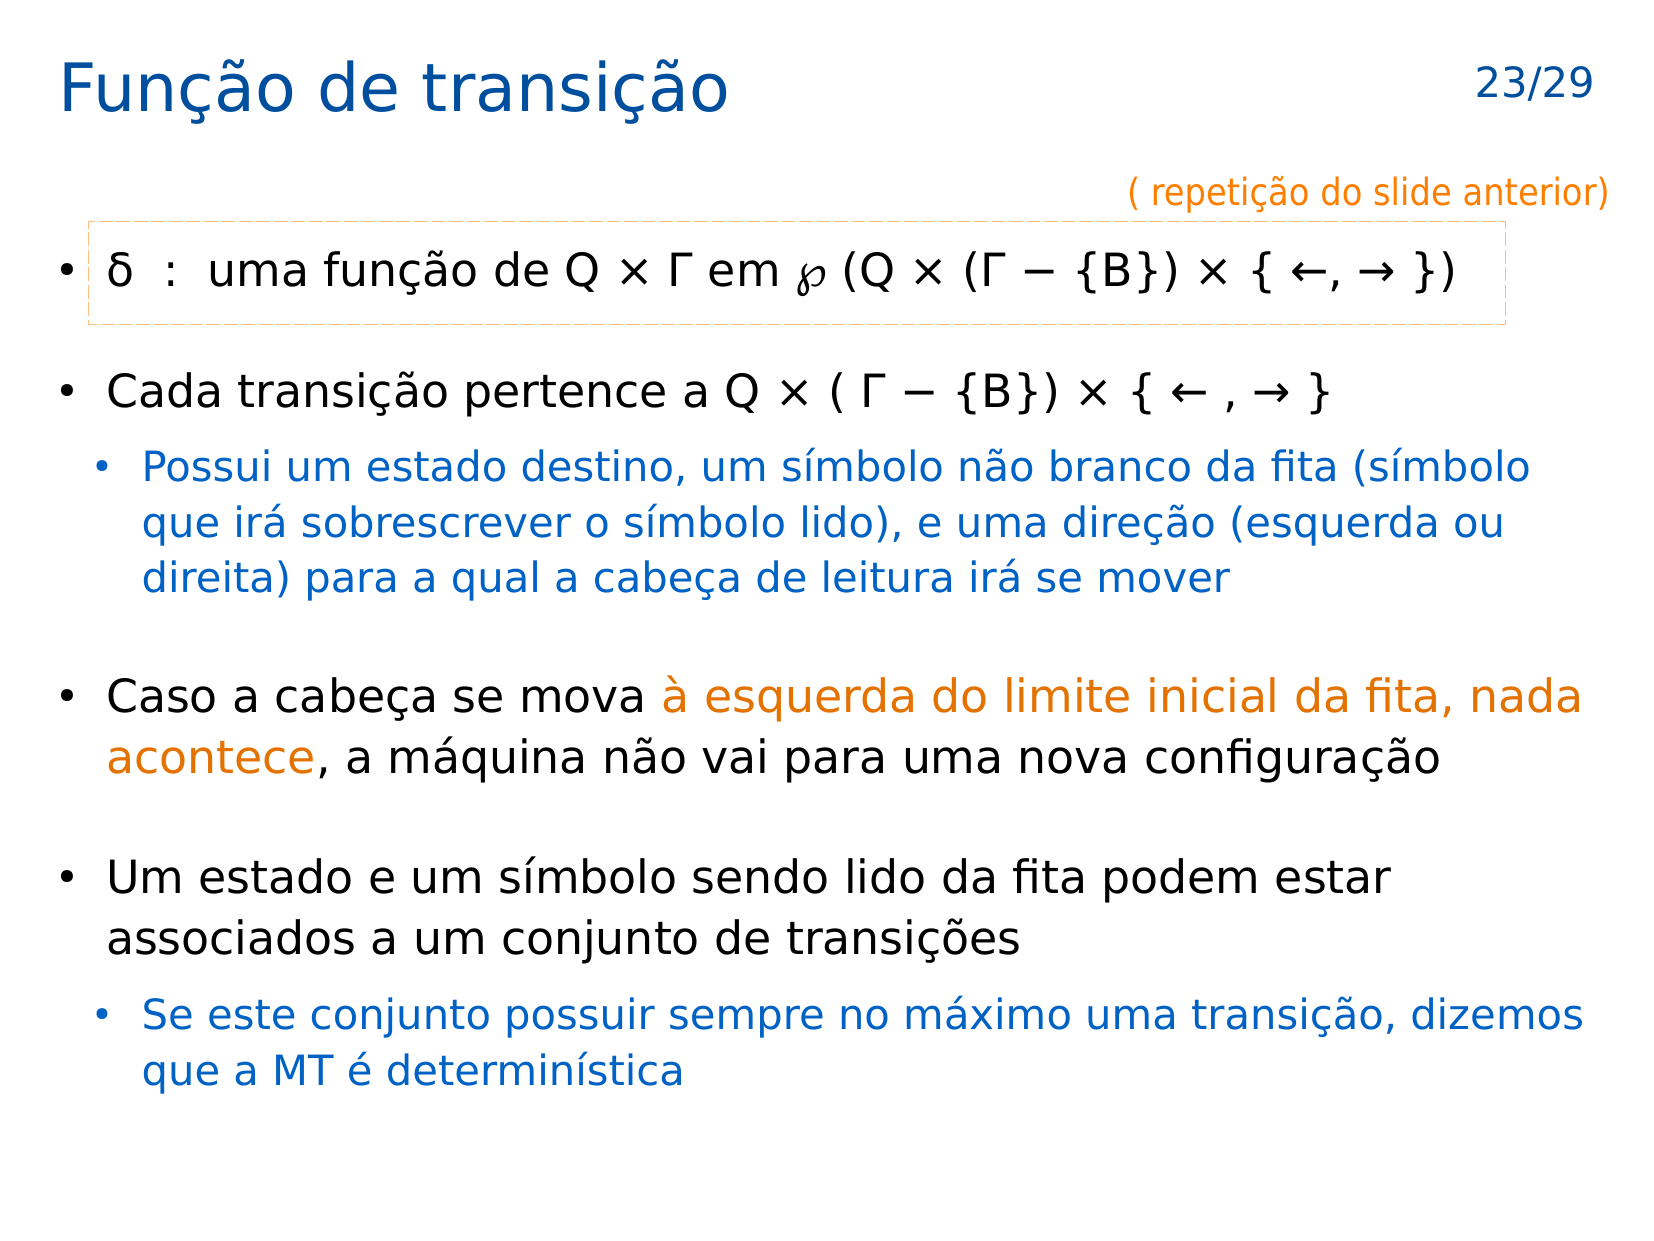

# Função de transição
23
( repetição do slide anterior)
δ : uma função de Q × Γ em ℘ (Q × (Γ − {B}) × { ←, → })
Cada transição pertence a Q × ( Γ − {B}) × { ← , → }
Possui um estado destino, um símbolo não branco da fita (símbolo que irá sobrescrever o símbolo lido), e uma direção (esquerda ou direita) para a qual a cabeça de leitura irá se mover
Caso a cabeça se mova à esquerda do limite inicial da fita, nada acontece, a máquina não vai para uma nova configuração
Um estado e um símbolo sendo lido da fita podem estar associados a um conjunto de transições
Se este conjunto possuir sempre no máximo uma transição, dizemos que a MT é determinística